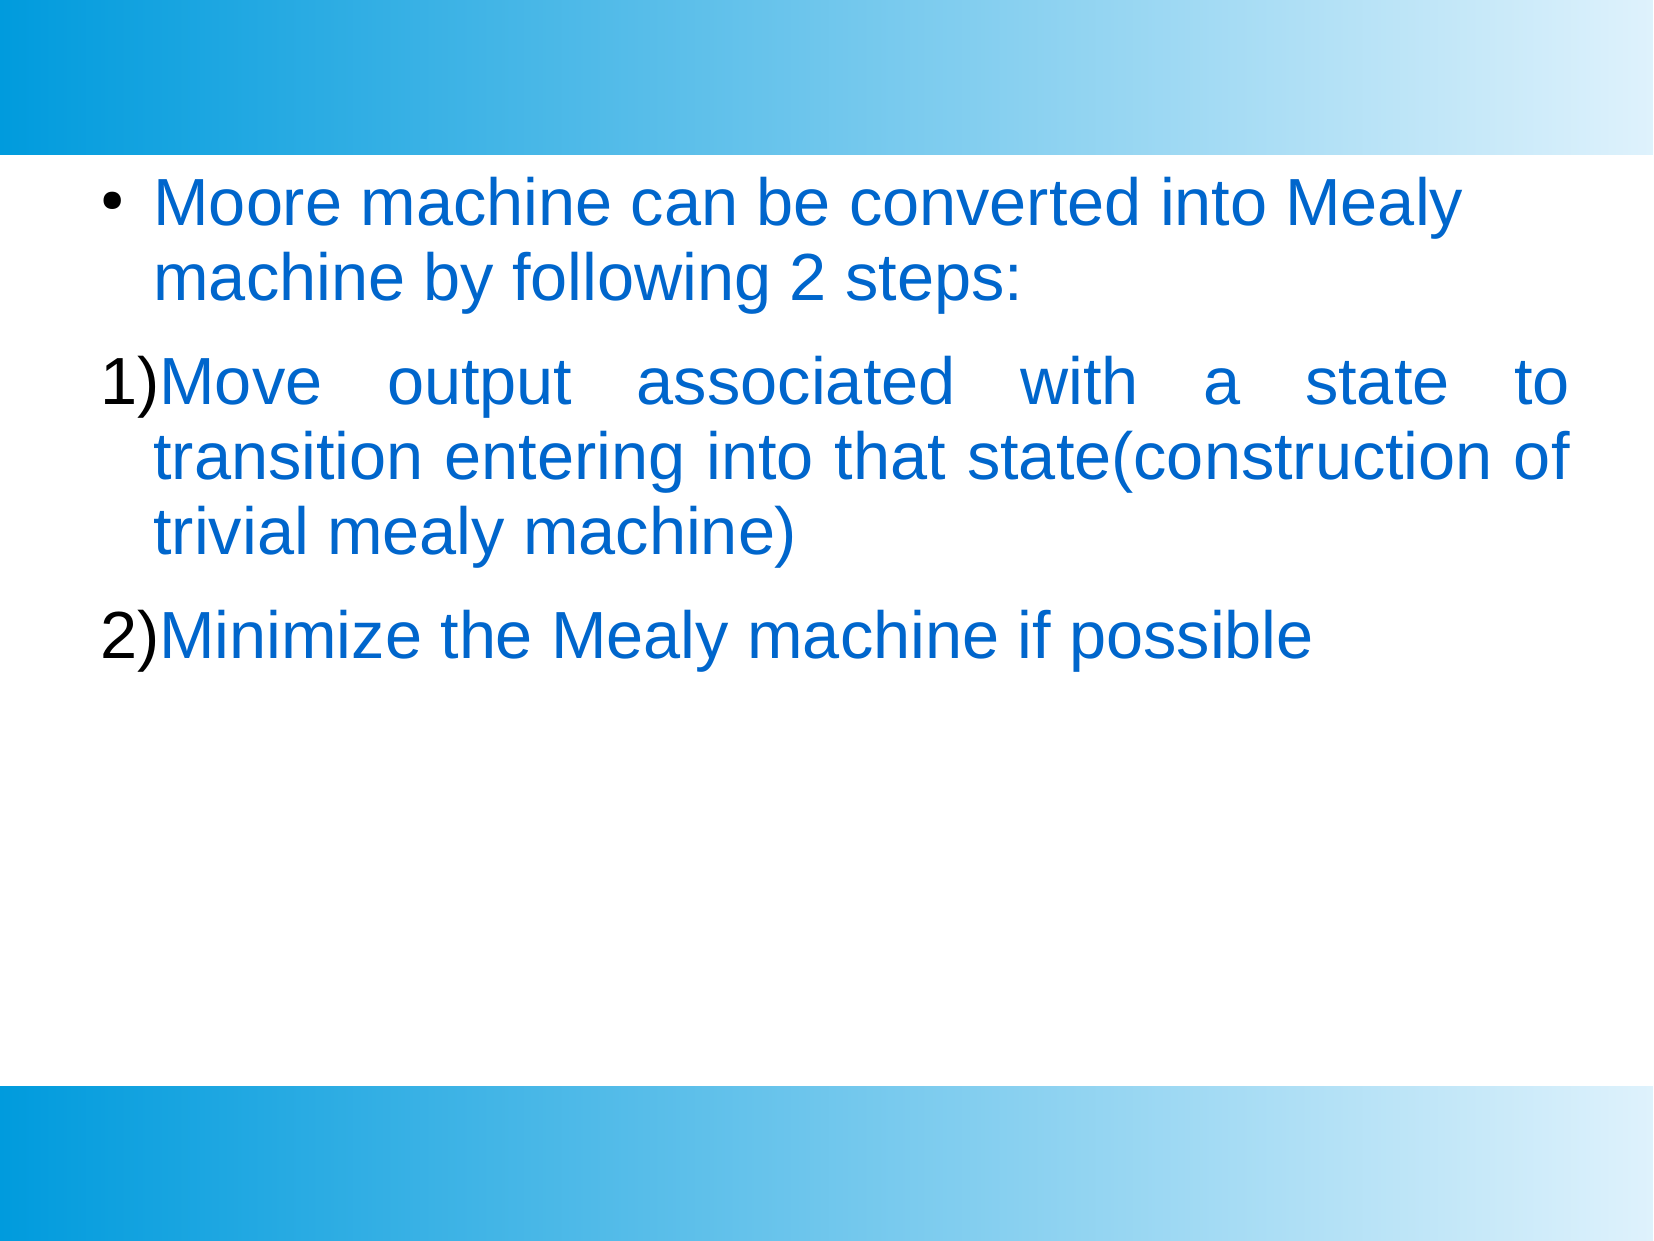

# Moore machine can be converted into Mealy machine by following 2 steps:
Move output associated with a state to transition entering into that state(construction of trivial mealy machine)
Minimize the Mealy machine if possible